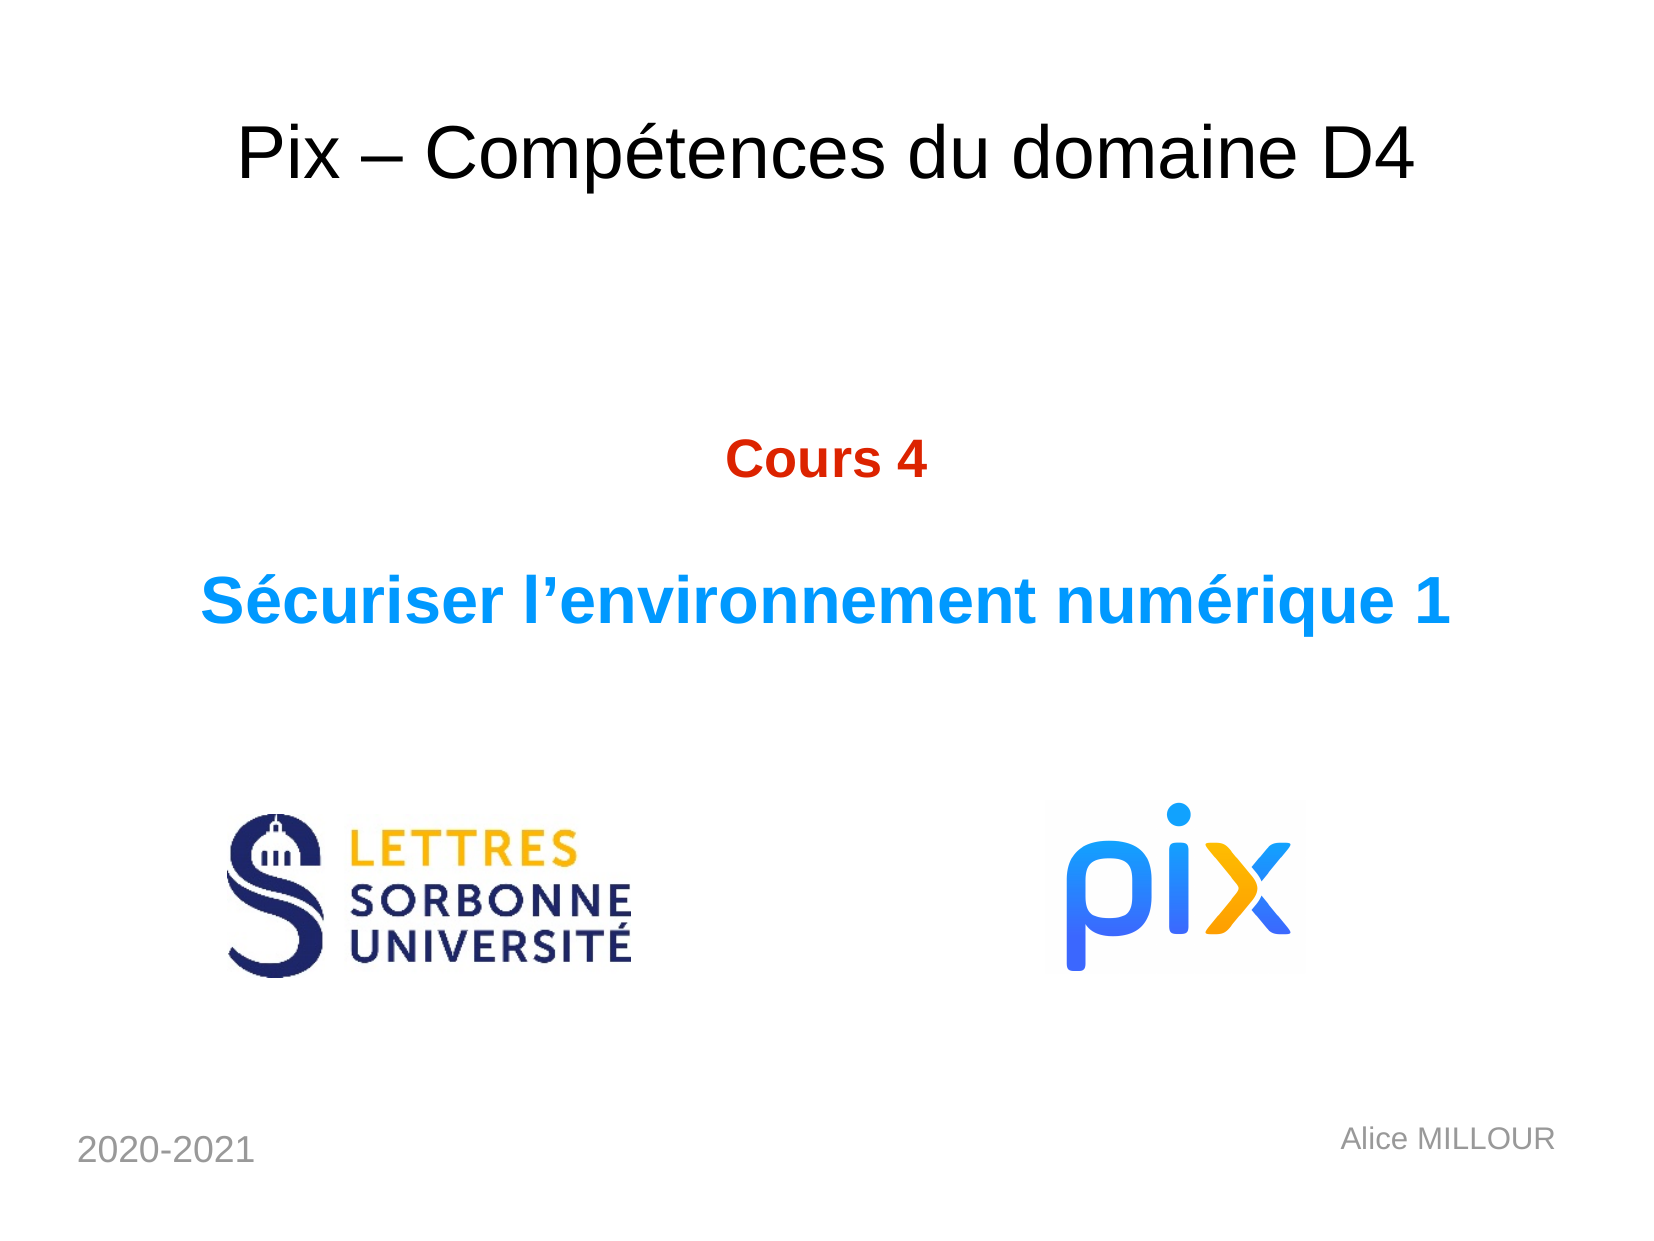

# Pix – Compétences du domaine D4
Cours 4
Sécuriser l’environnement numérique 1
Alice MILLOUR